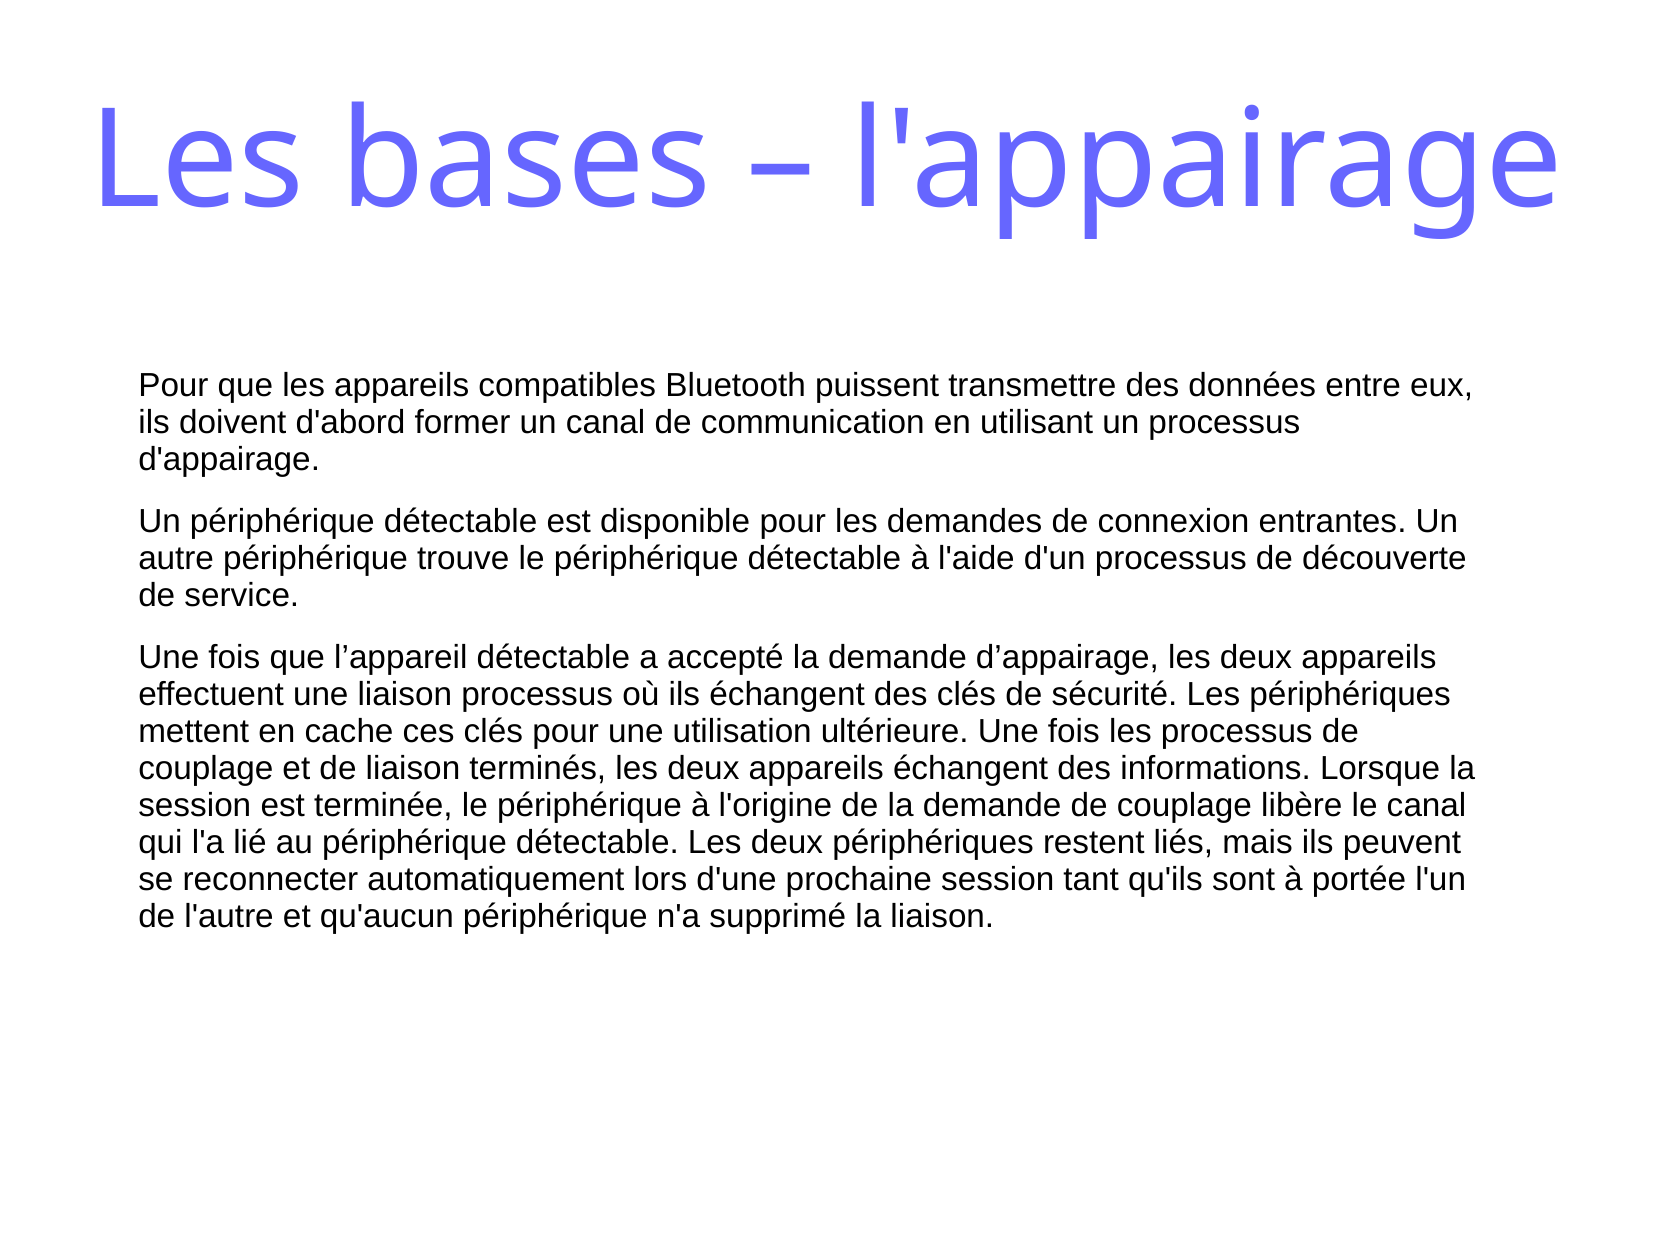

# Les bases – l'appairage
Pour que les appareils compatibles Bluetooth puissent transmettre des données entre eux, ils doivent d'abord former un canal de communication en utilisant un processus d'appairage.
Un périphérique détectable est disponible pour les demandes de connexion entrantes. Un autre périphérique trouve le périphérique détectable à l'aide d'un processus de découverte de service.
Une fois que l’appareil détectable a accepté la demande d’appairage, les deux appareils effectuent une liaison processus où ils échangent des clés de sécurité. Les périphériques mettent en cache ces clés pour une utilisation ultérieure. Une fois les processus de couplage et de liaison terminés, les deux appareils échangent des informations. Lorsque la session est terminée, le périphérique à l'origine de la demande de couplage libère le canal qui l'a lié au périphérique détectable. Les deux périphériques restent liés, mais ils peuvent se reconnecter automatiquement lors d'une prochaine session tant qu'ils sont à portée l'un de l'autre et qu'aucun périphérique n'a supprimé la liaison.